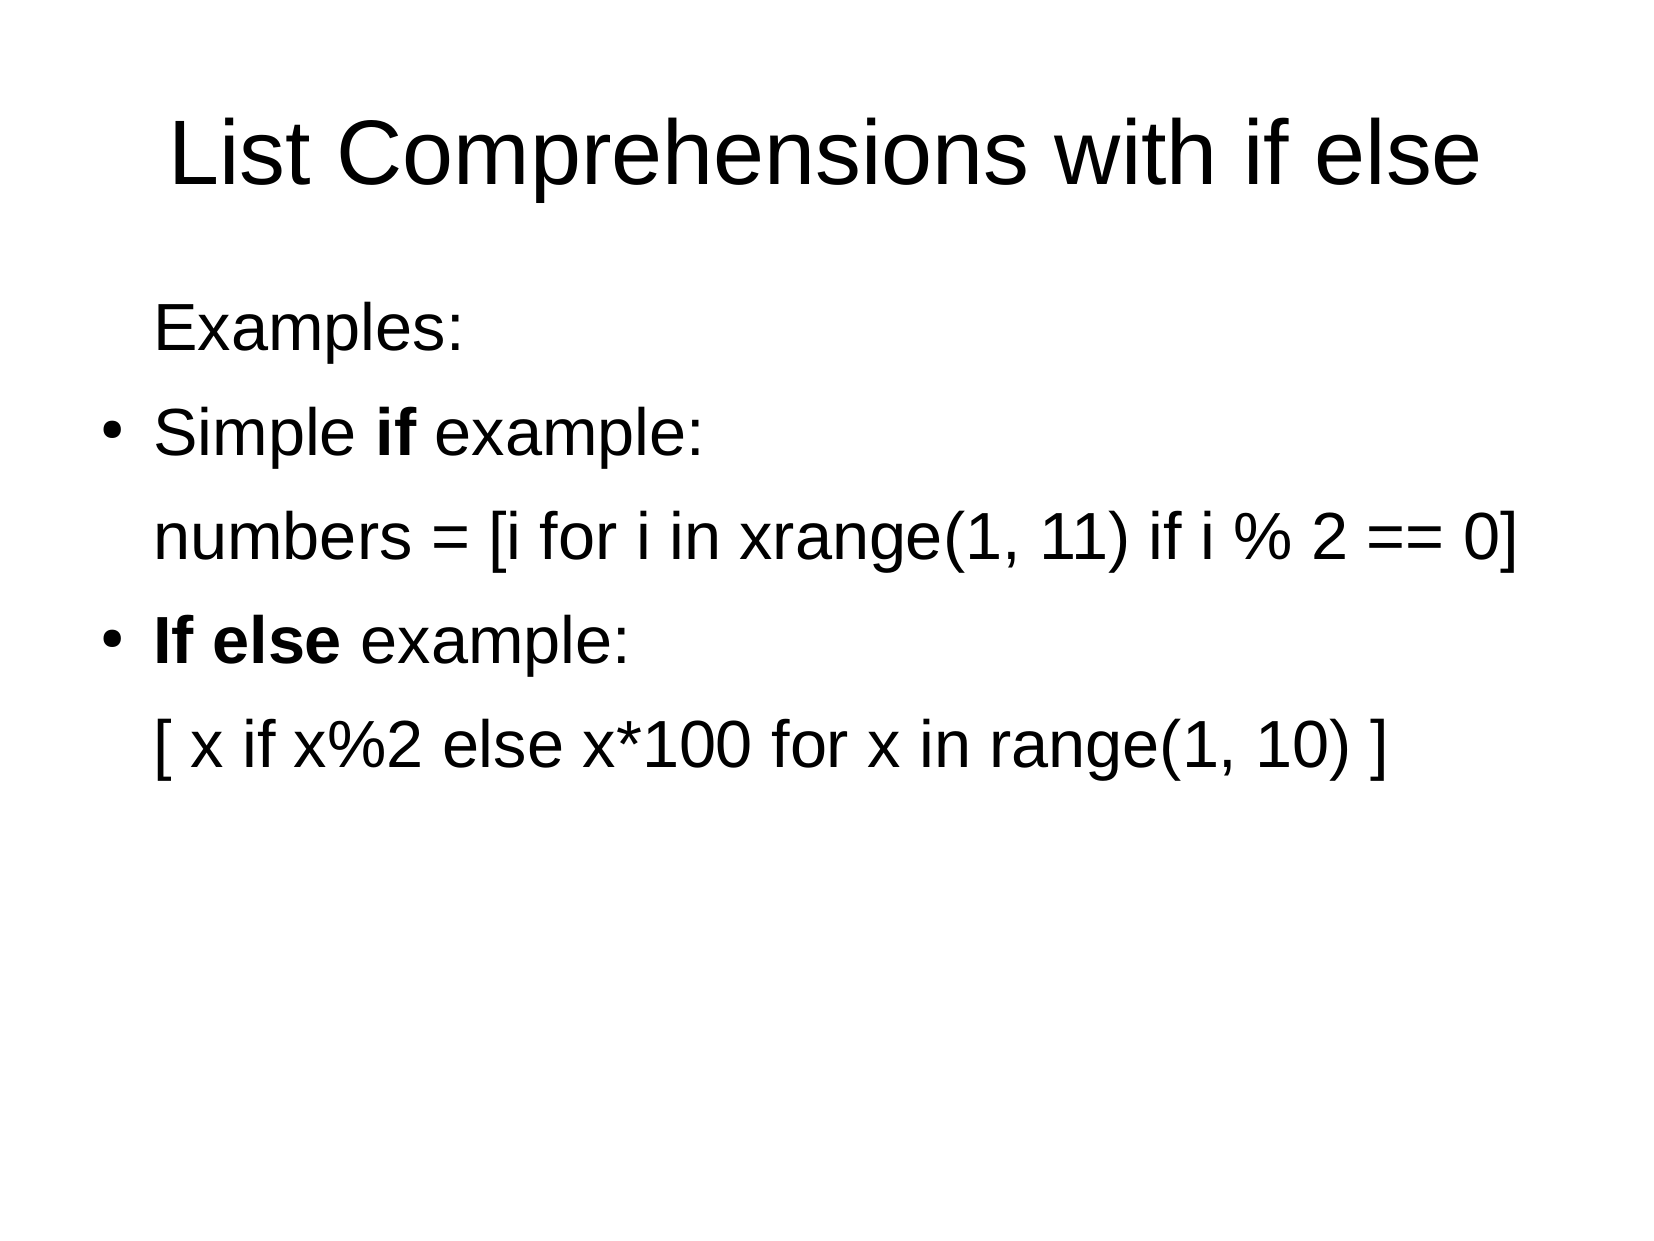

# List Comprehensions with if else
Examples:
Simple if example:
numbers = [i for i in xrange(1, 11) if i % 2 == 0]
If else example:
[ x if x%2 else x*100 for x in range(1, 10) ]